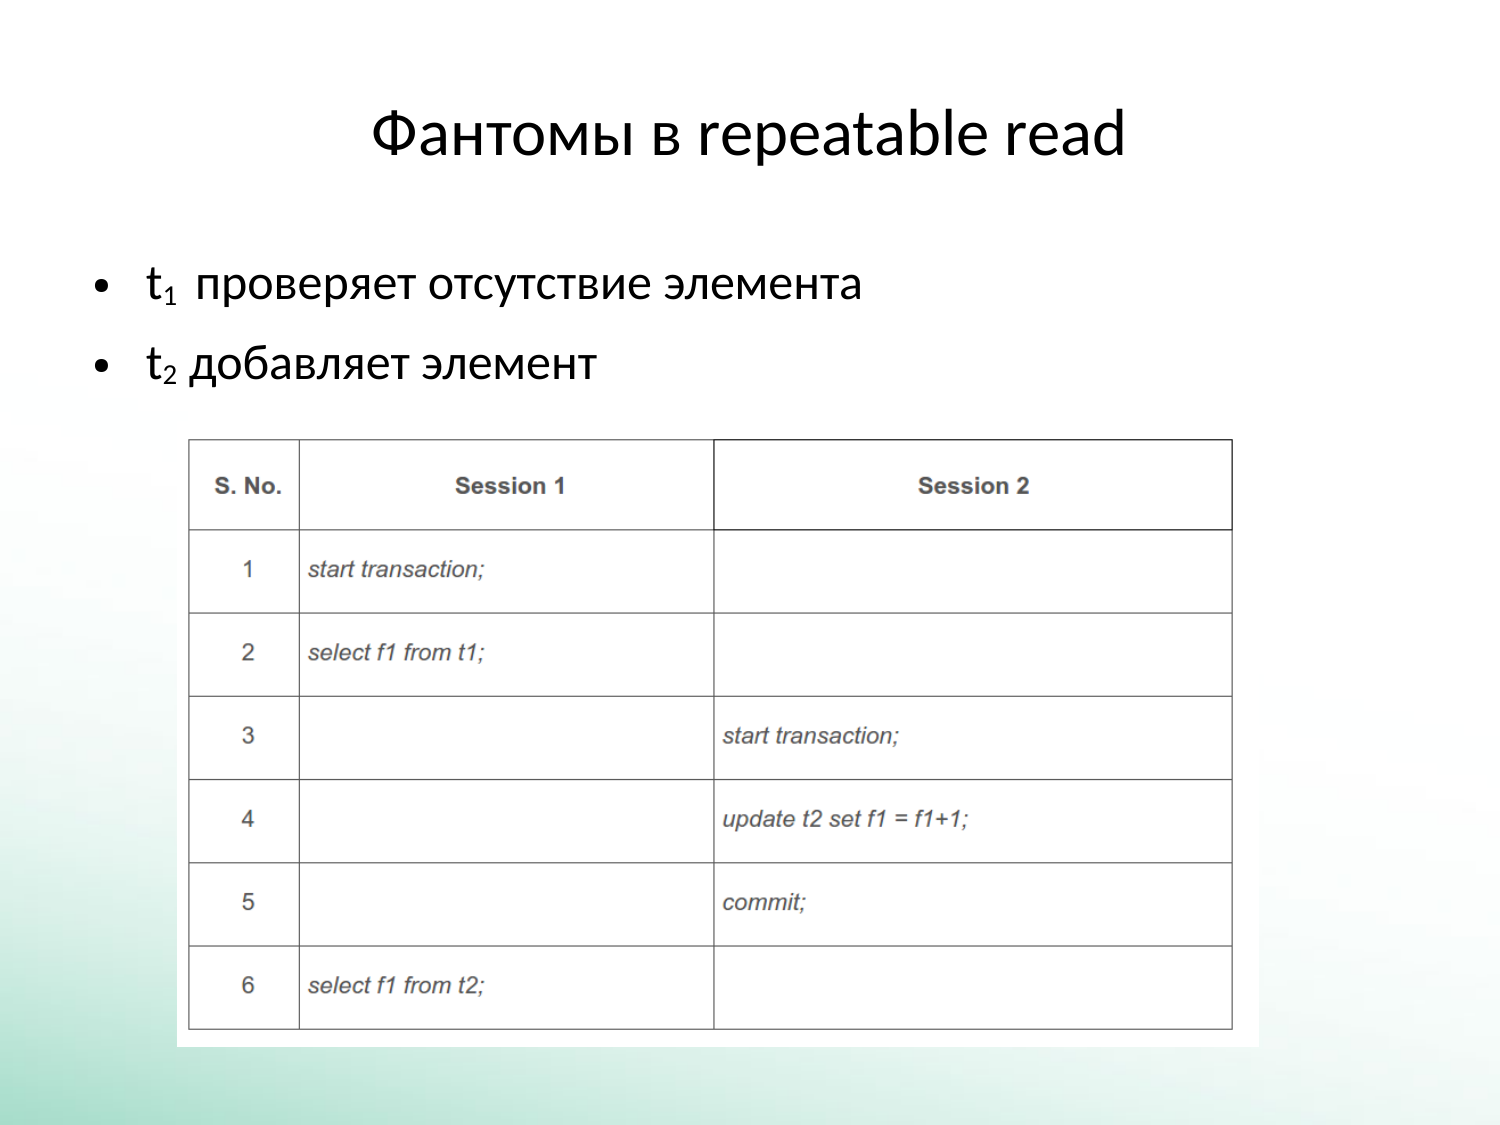

# Фантомы в repeatable read
t1 проверяет отсутствие элемента
t2 добавляет элемент